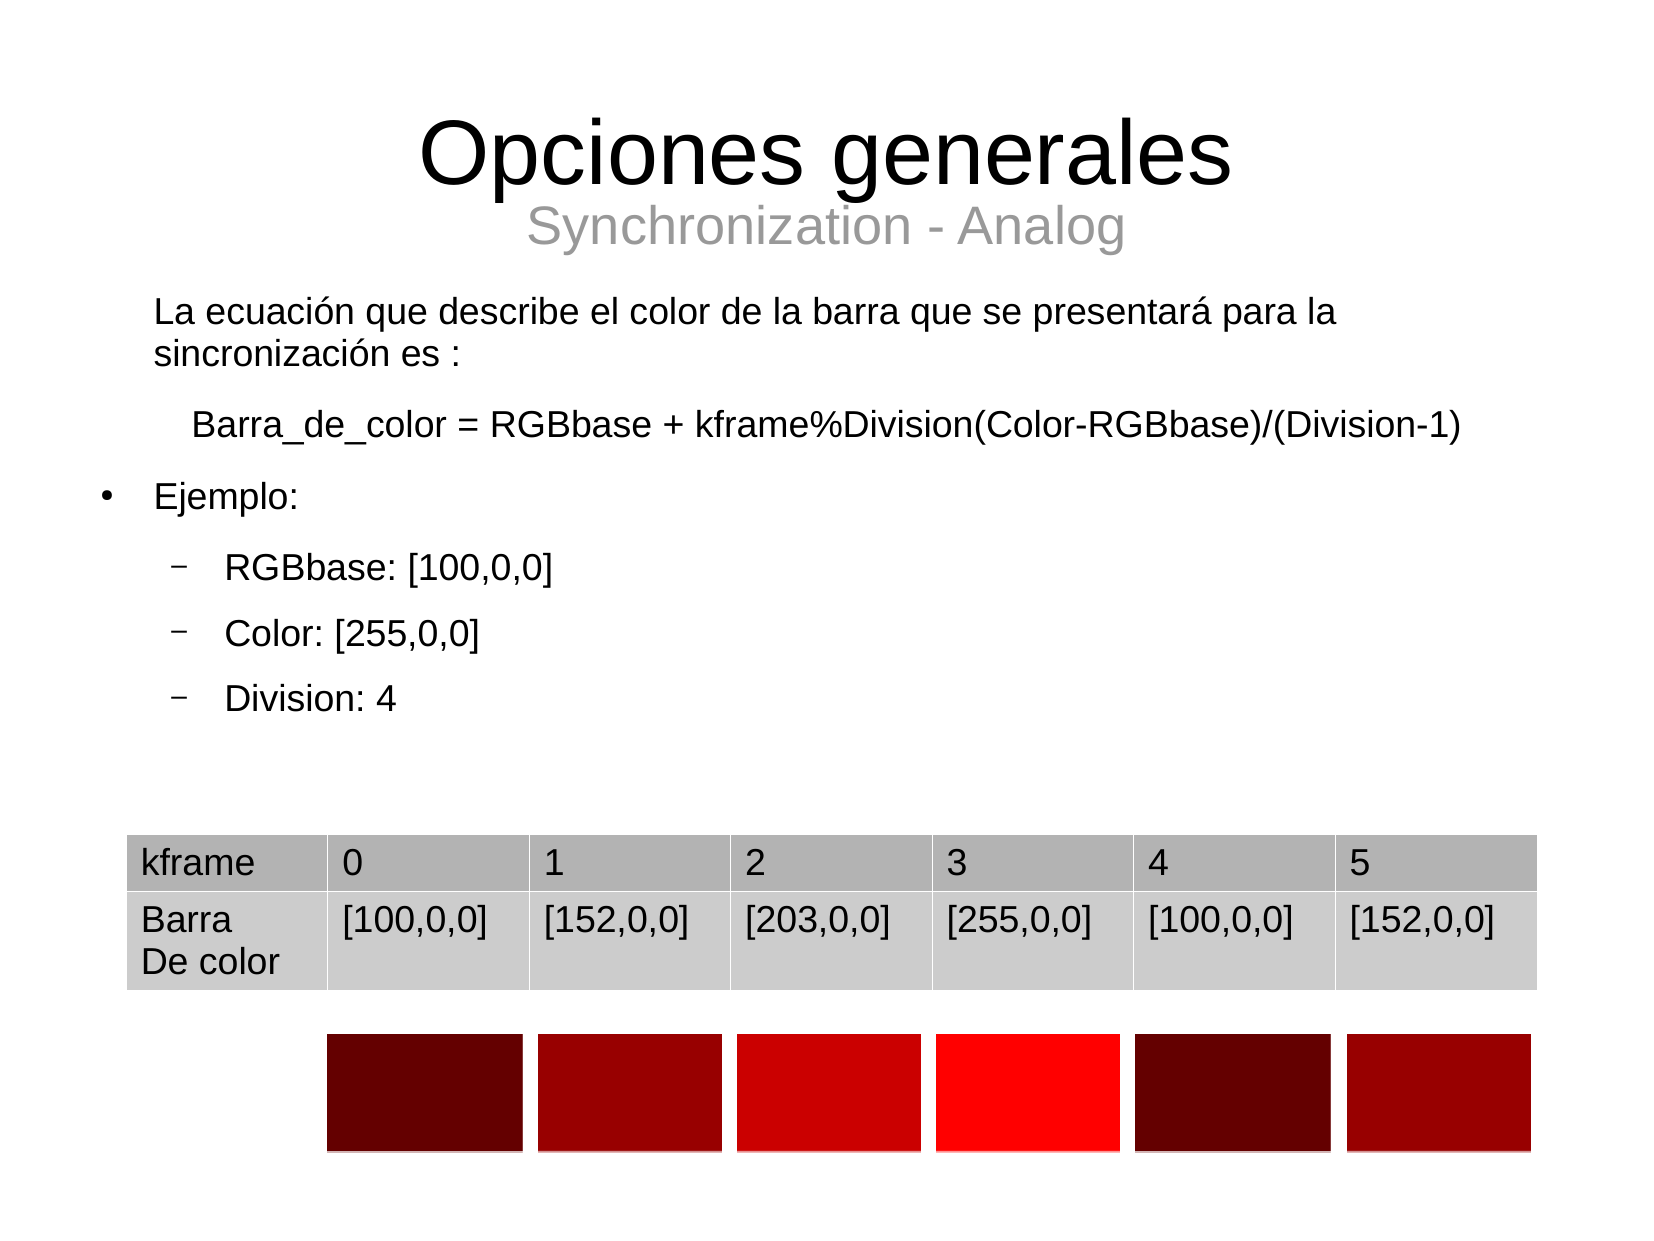

# Opciones generales
Synchronization - Analog
La ecuación que describe el color de la barra que se presentará para la sincronización es :
Barra_de_color = RGBbase + kframe%Division(Color-RGBbase)/(Division-1)
Ejemplo:
RGBbase: [100,0,0]
Color: [255,0,0]
Division: 4
| kframe | 0 | 1 | 2 | 3 | 4 | 5 |
| --- | --- | --- | --- | --- | --- | --- |
| Barra De color | [100,0,0] | [152,0,0] | [203,0,0] | [255,0,0] | [100,0,0] | [152,0,0] |